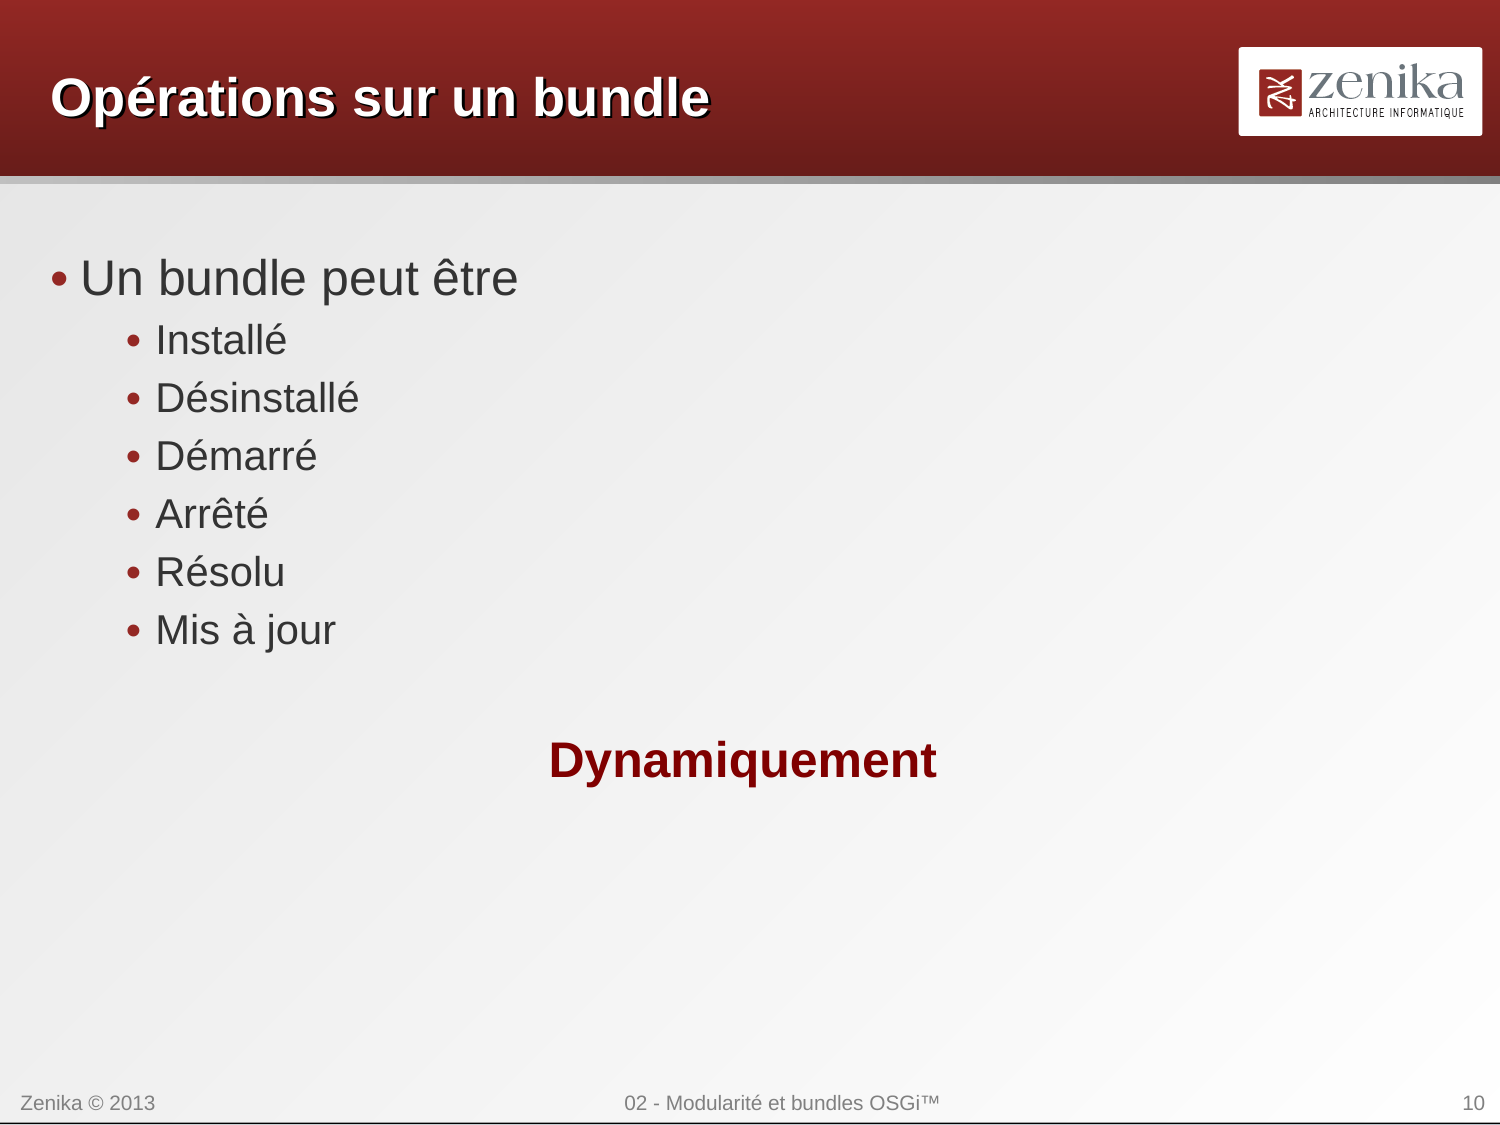

# Opérations sur un bundle
Un bundle peut être
Installé
Désinstallé
Démarré
Arrêté
Résolu
Mis à jour
Dynamiquement